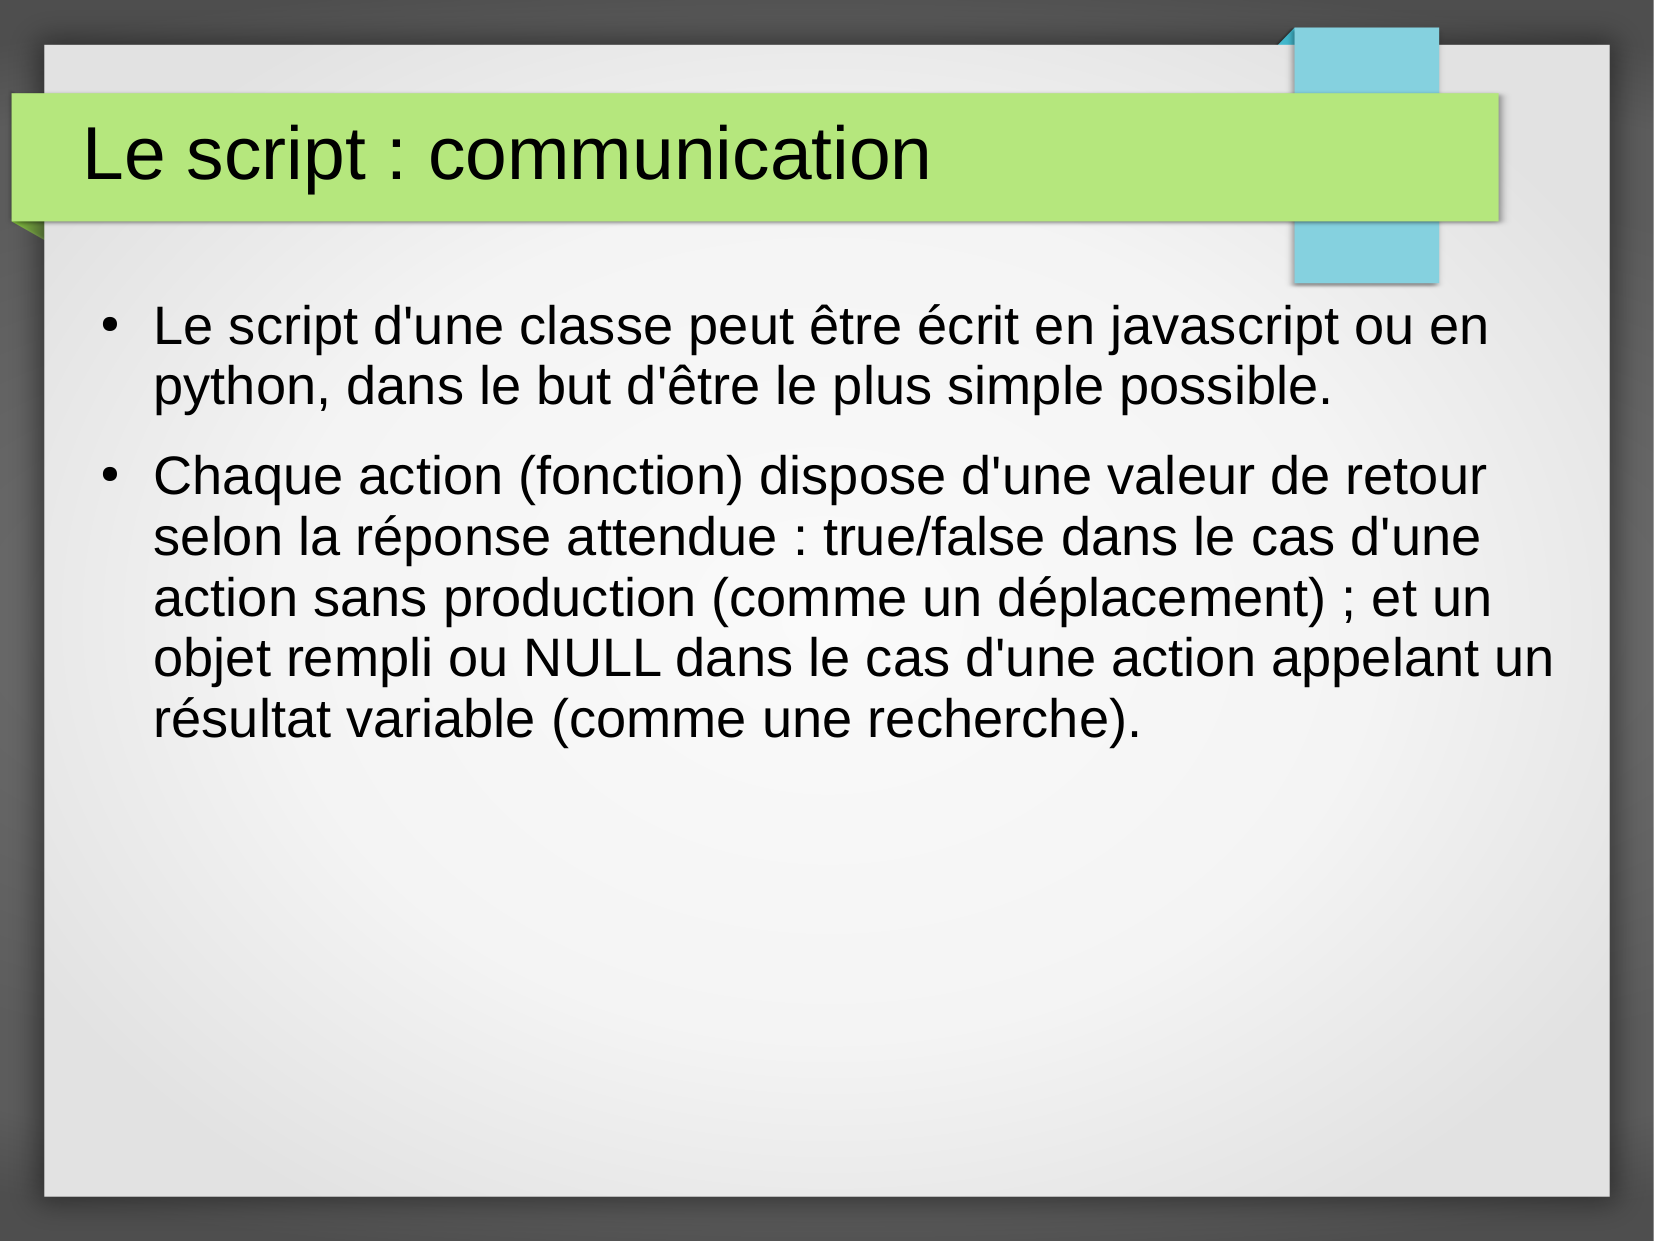

# Le script : communication
Le script d'une classe peut être écrit en javascript ou en python, dans le but d'être le plus simple possible.
Chaque action (fonction) dispose d'une valeur de retour selon la réponse attendue : true/false dans le cas d'une action sans production (comme un déplacement) ; et un objet rempli ou NULL dans le cas d'une action appelant un résultat variable (comme une recherche).